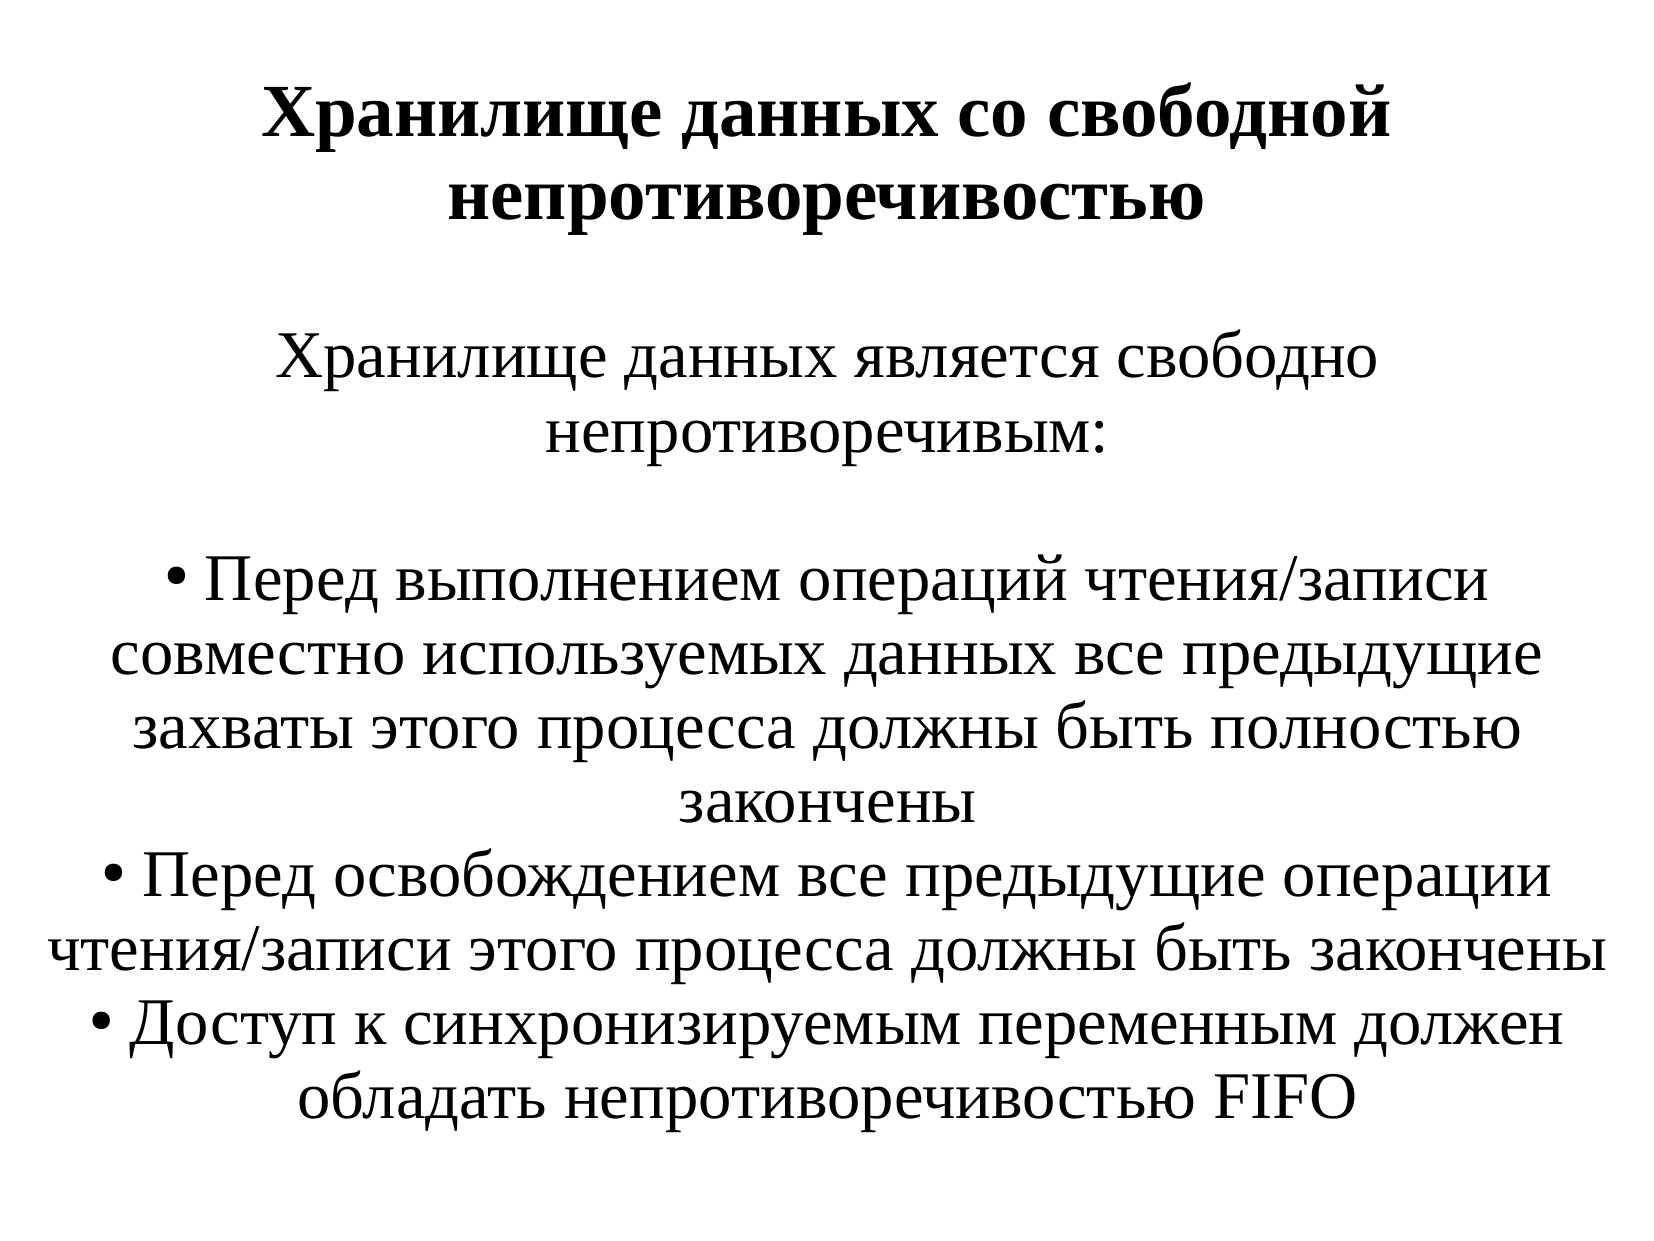

# Хранилище данных со свободной непротиворечивостью
Хранилище данных является свободно непротиворечивым:
 Перед выполнением операций чтения/записи совместно используемых данных все предыдущие захваты этого процесса должны быть полностью закончены
 Перед освобождением все предыдущие операции чтения/записи этого процесса должны быть закончены
 Доступ к синхронизируемым переменным должен обладать непротиворечивостью FIFO